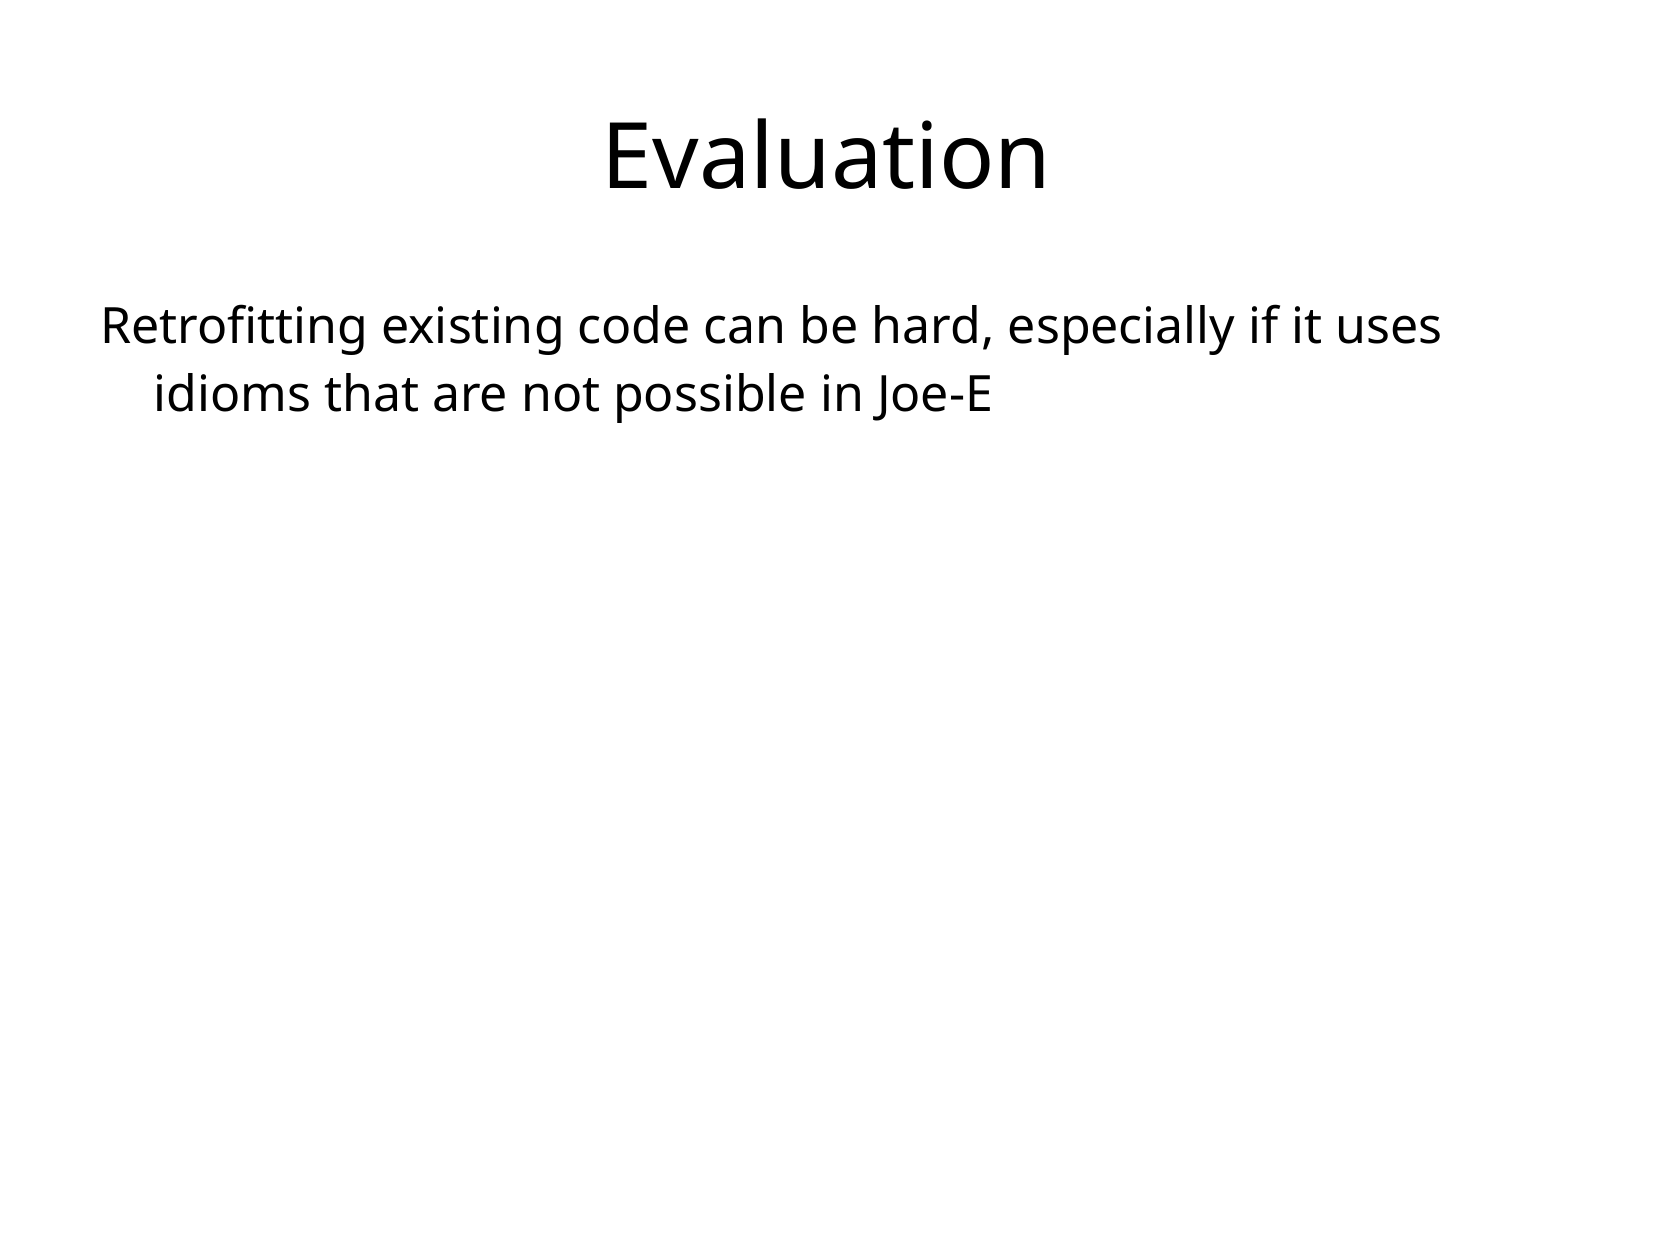

# Evaluation
Retrofitting existing code can be hard, especially if it uses idioms that are not possible in Joe-E